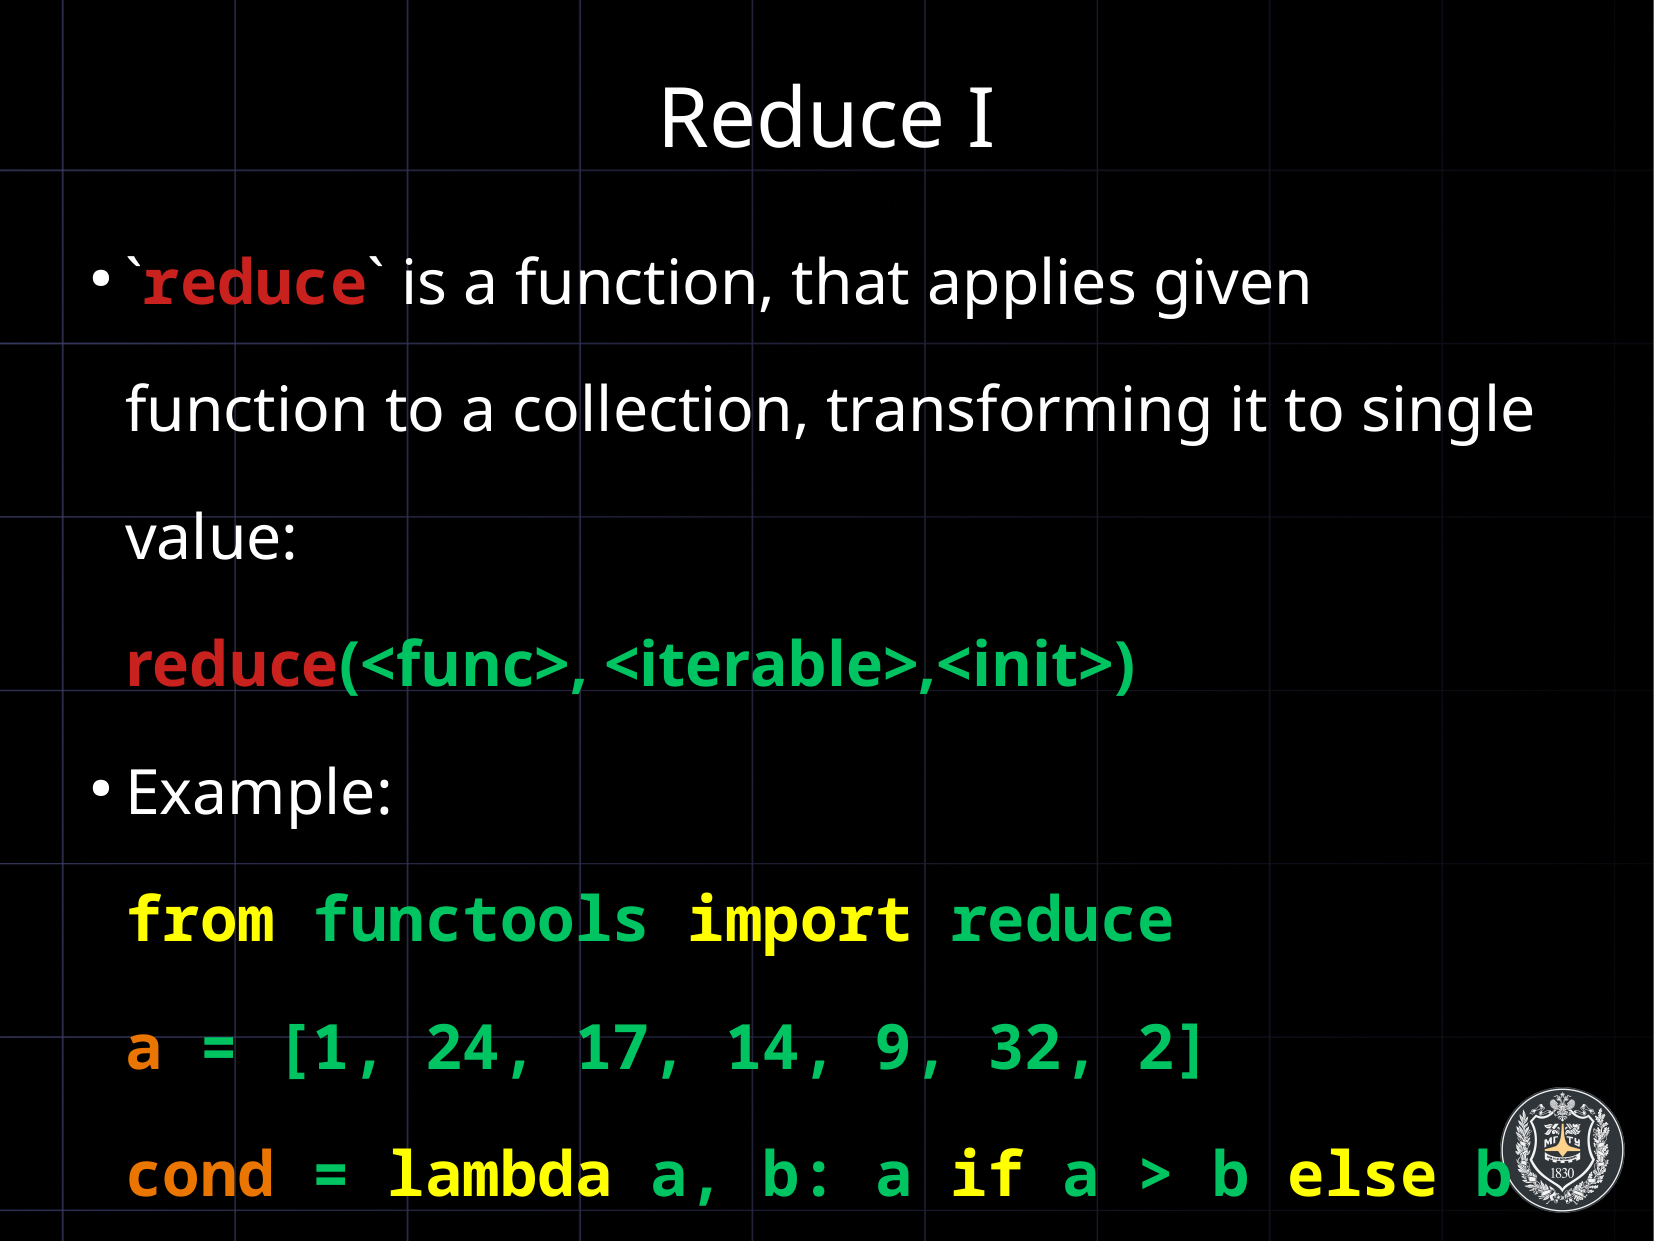

# Reduce I
`reduce` is a function, that applies given function to a collection, transforming it to single value:
reduce(<func>, <iterable>,<init>)
Example:
from functools import reduce
a = [1, 24, 17, 14, 9, 32, 2]
cond = lambda a, b: a if a > b else b
reduce(cond, a, 0) > 32